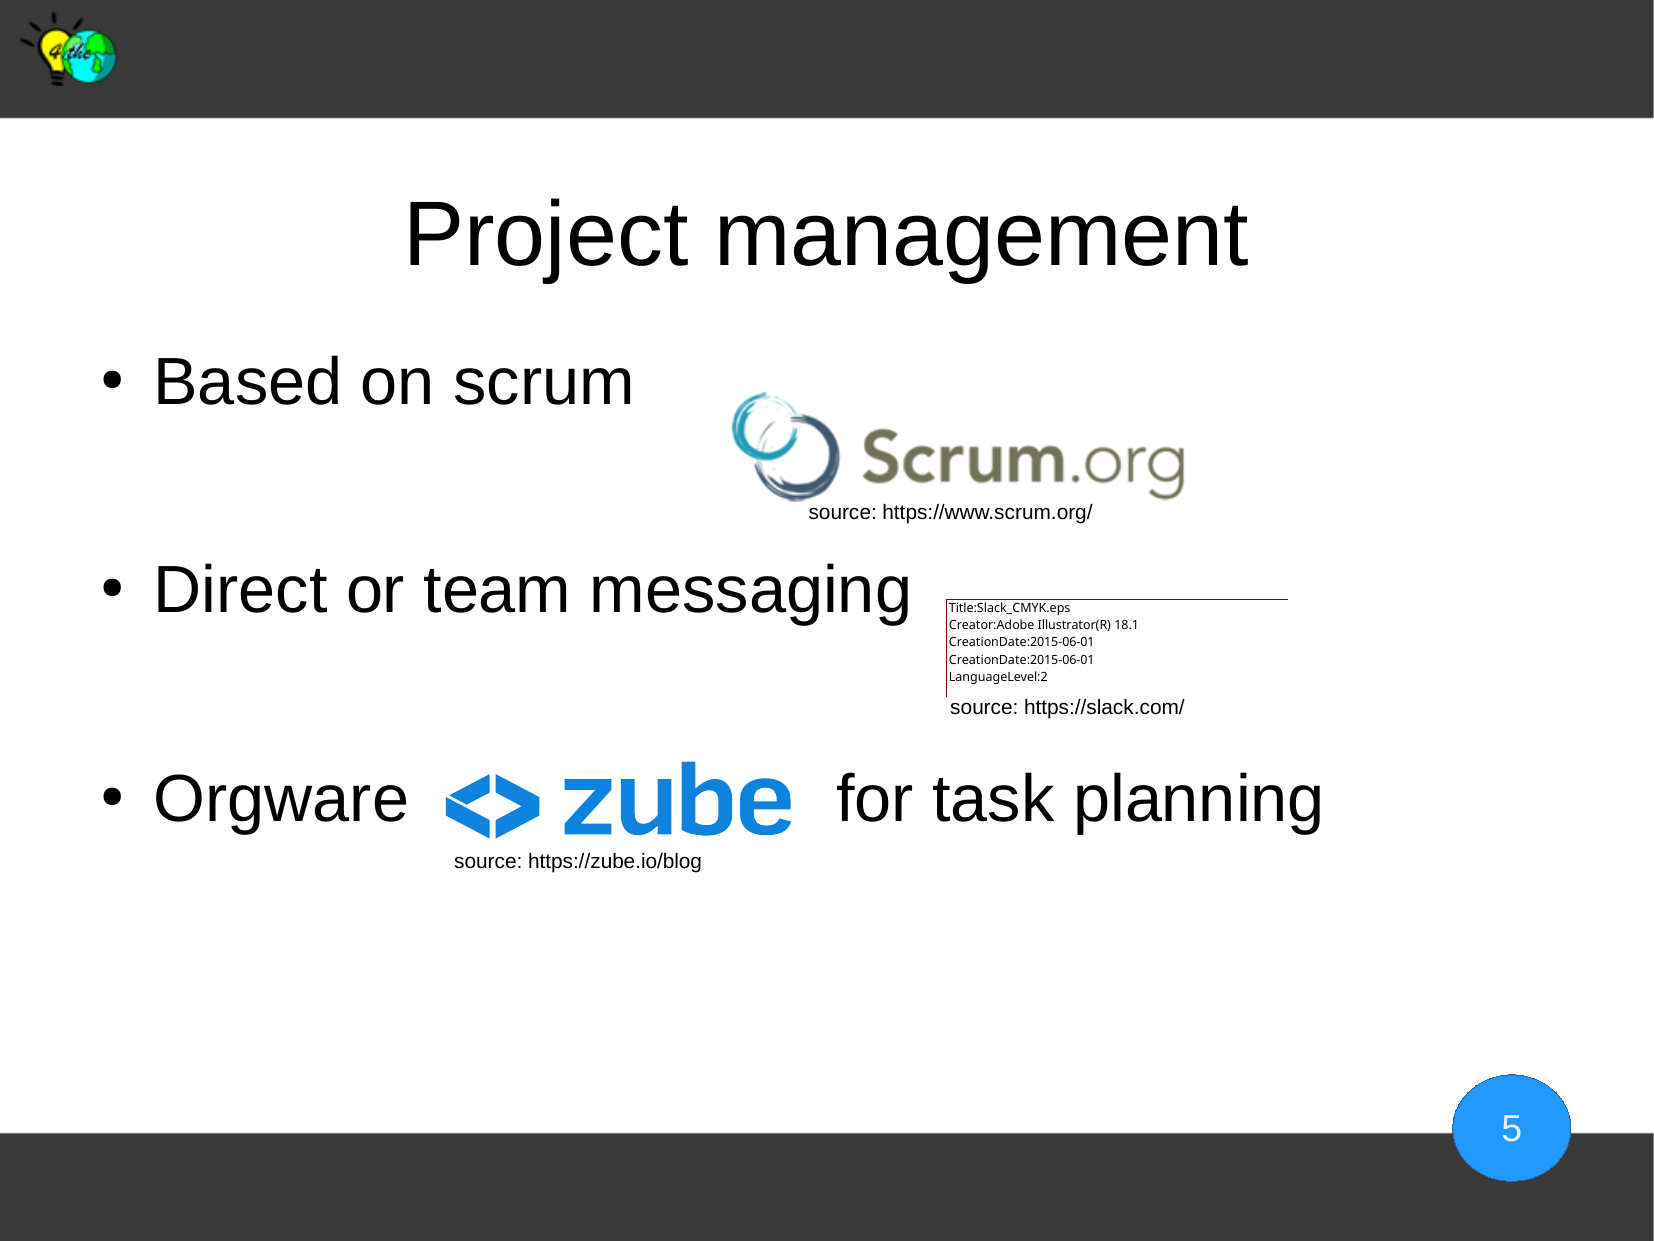

Project management
# Based on scrum
Direct or team messaging
Orgware 						 for task planning
source: https://www.scrum.org/
source: https://slack.com/
source: https://zube.io/blog